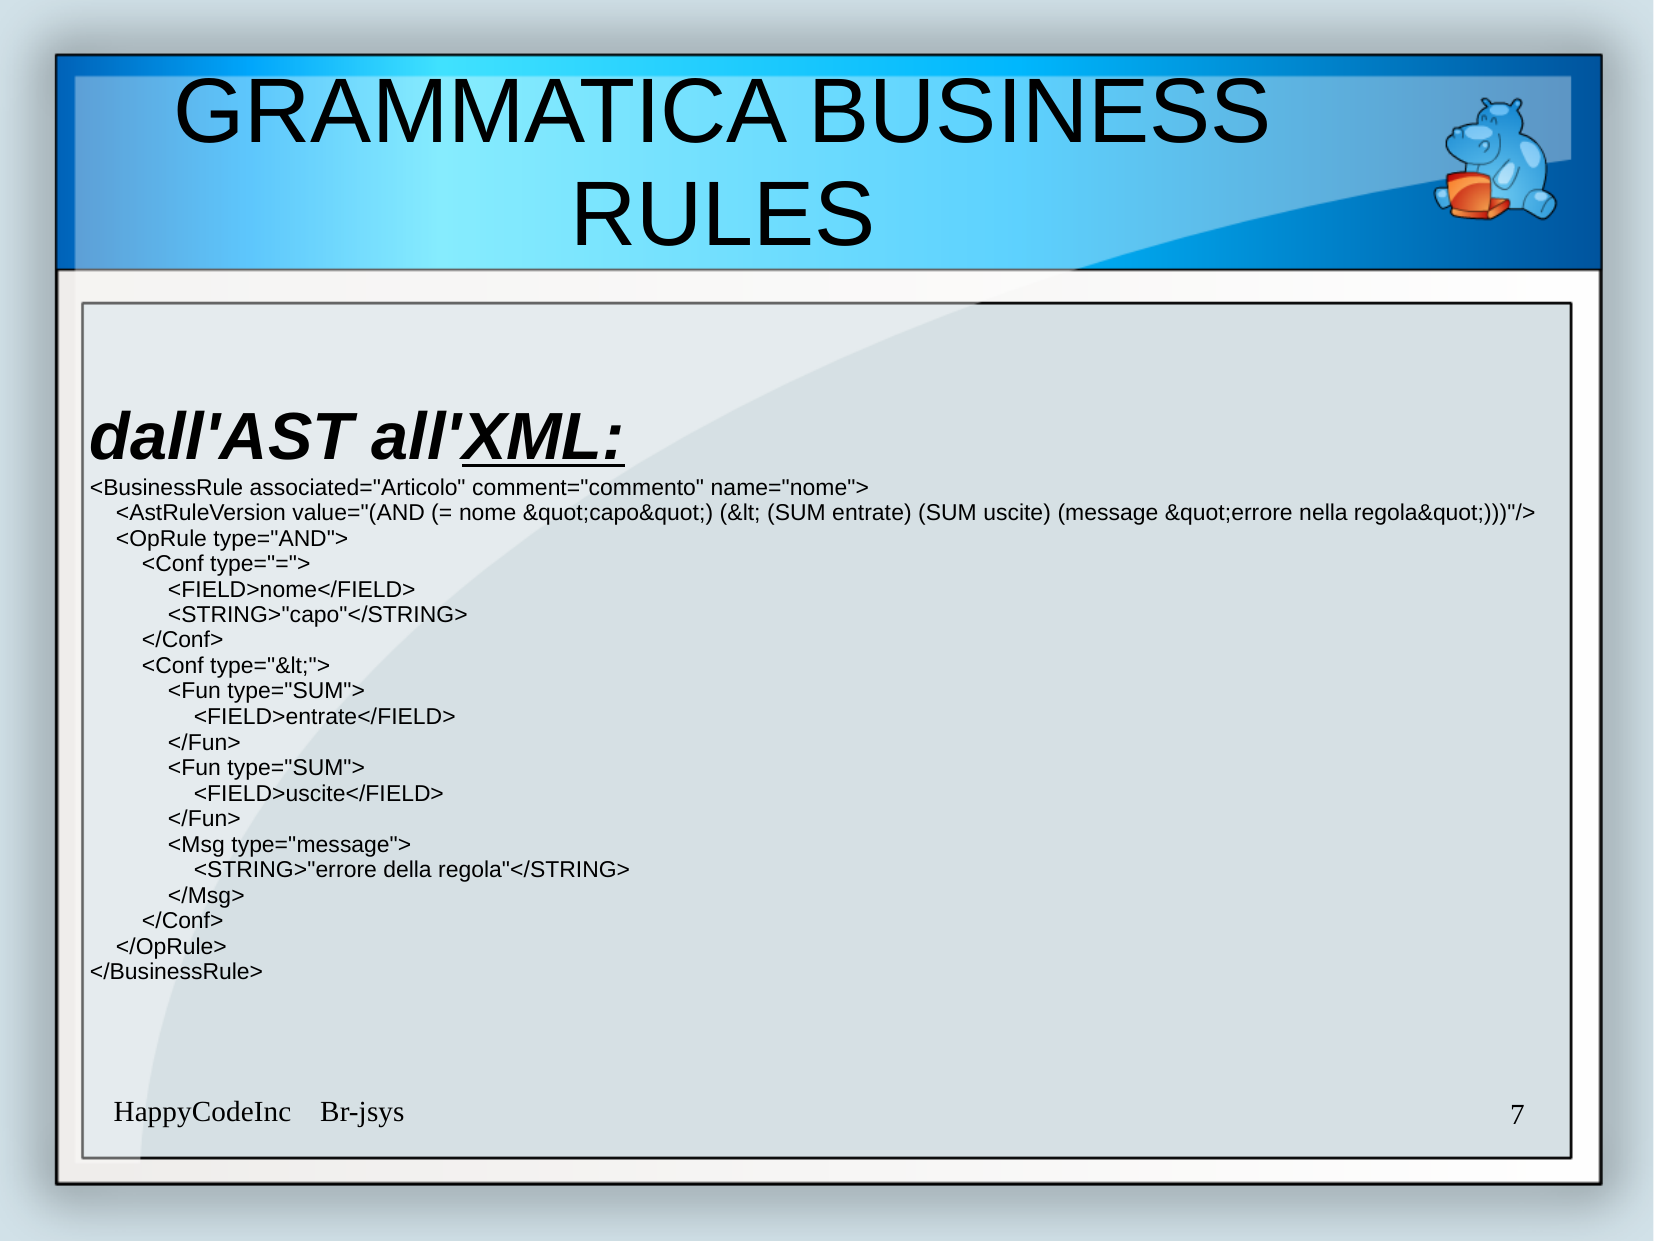

# GRAMMATICA BUSINESS RULES
 dall'AST all'XML:
 <BusinessRule associated="Articolo" comment="commento" name="nome">
 <AstRuleVersion value="(AND (= nome &quot;capo&quot;) (&lt; (SUM entrate) (SUM uscite) (message &quot;errore nella regola&quot;)))"/>
 <OpRule type="AND">
 <Conf type="=">
 <FIELD>nome</FIELD>
 <STRING>"capo"</STRING>
 </Conf>
 <Conf type="&lt;">
 <Fun type="SUM">
 <FIELD>entrate</FIELD>
 </Fun>
 <Fun type="SUM">
 <FIELD>uscite</FIELD>
 </Fun>
 <Msg type="message">
 <STRING>"errore della regola"</STRING>
 </Msg>
 </Conf>
 </OpRule>
 </BusinessRule>
HappyCodeInc Br-jsys
7